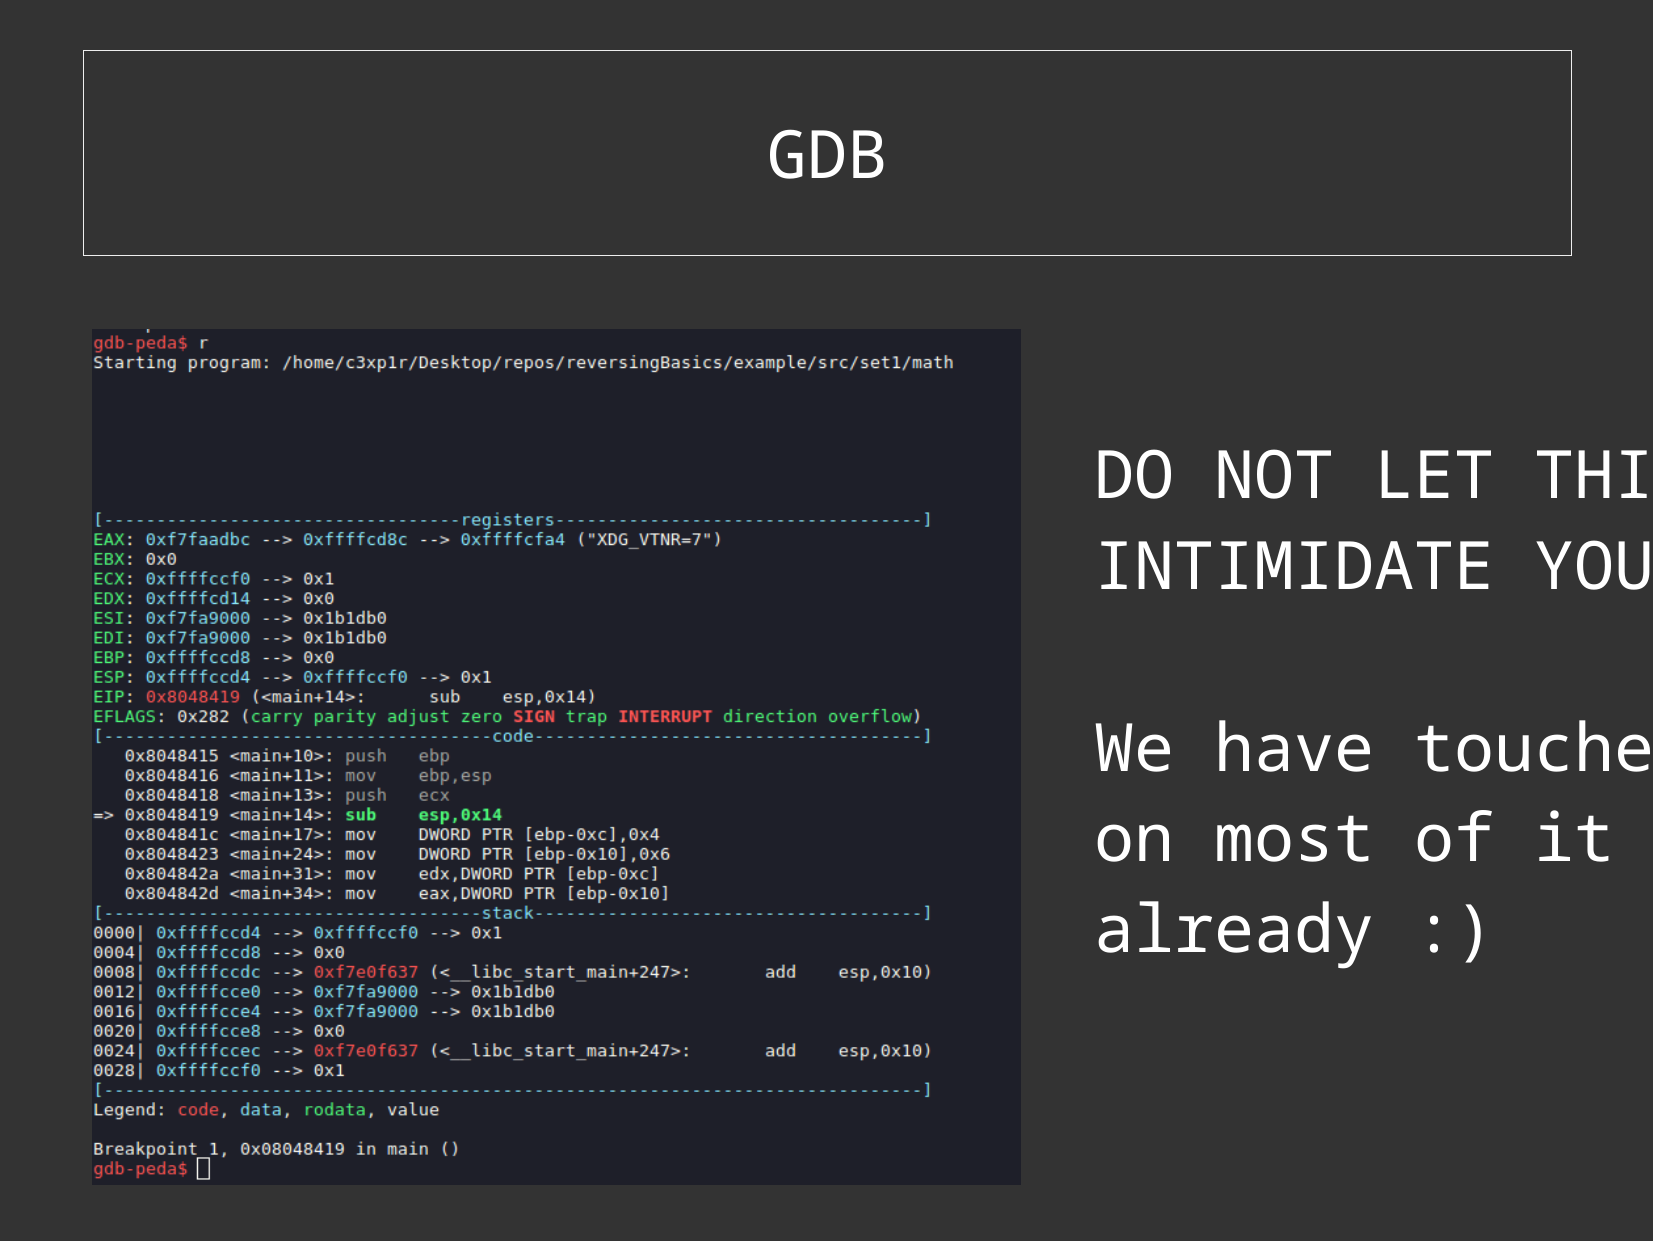

GDB
DO NOT LET THIS
INTIMIDATE YOU
We have touched
on most of it
already :)